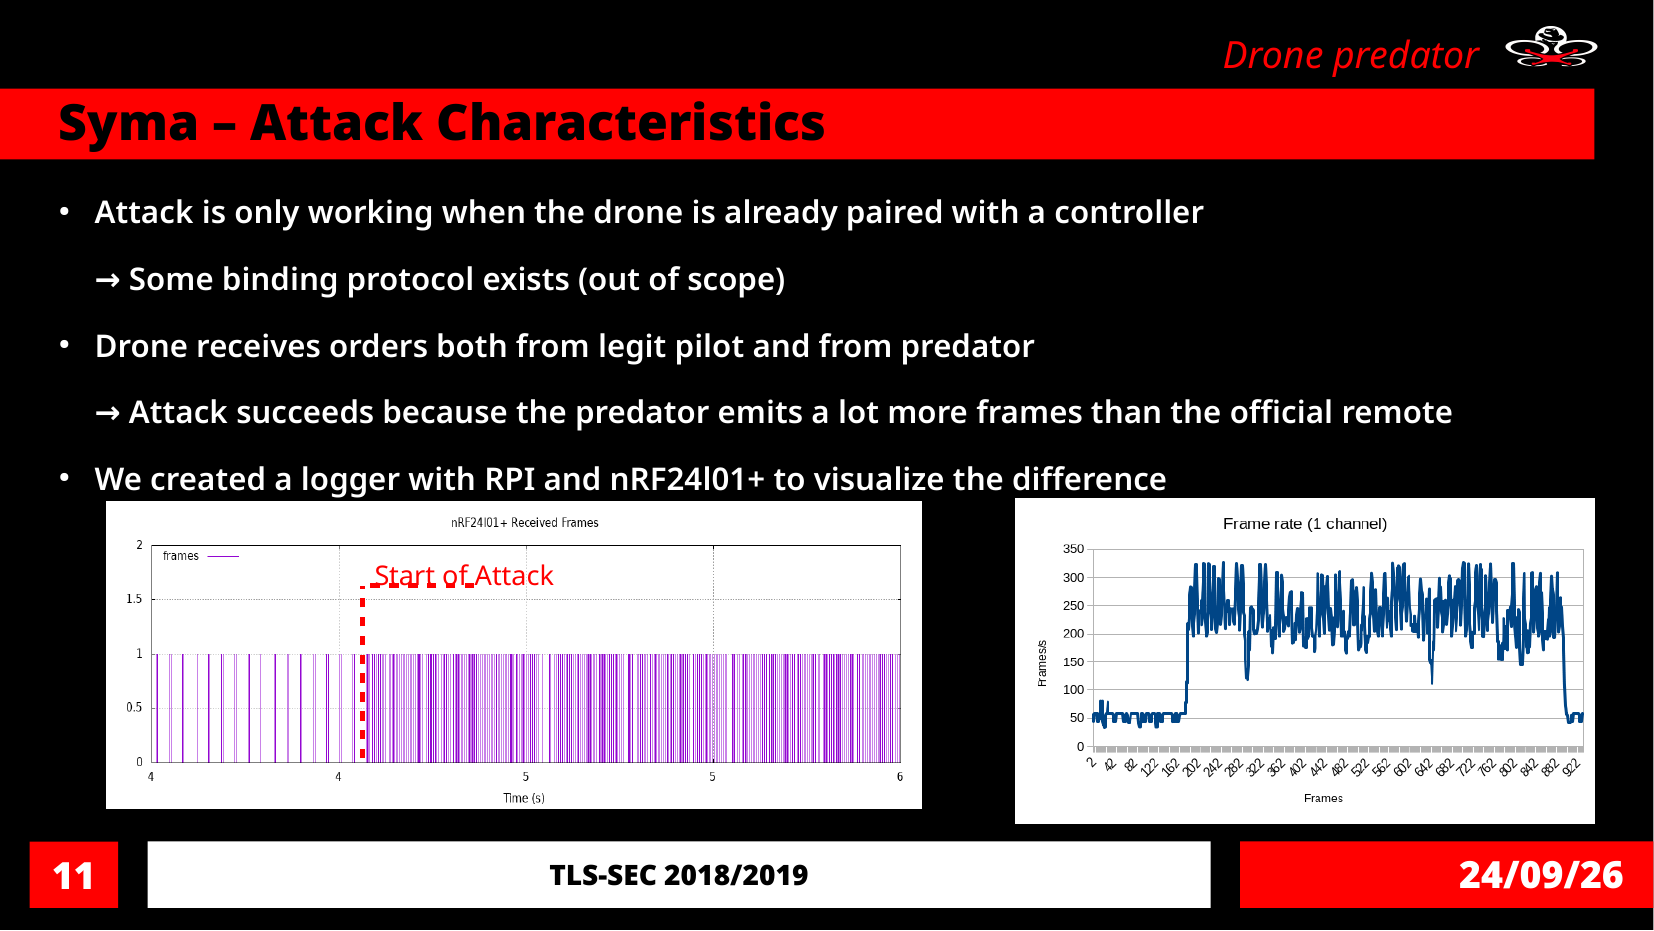

# Syma – Attack Characteristics
Attack is only working when the drone is already paired with a controller
→ Some binding protocol exists (out of scope)
Drone receives orders both from legit pilot and from predator
→ Attack succeeds because the predator emits a lot more frames than the official remote
We created a logger with RPI and nRF24l01+ to visualize the difference
Start of Attack
11